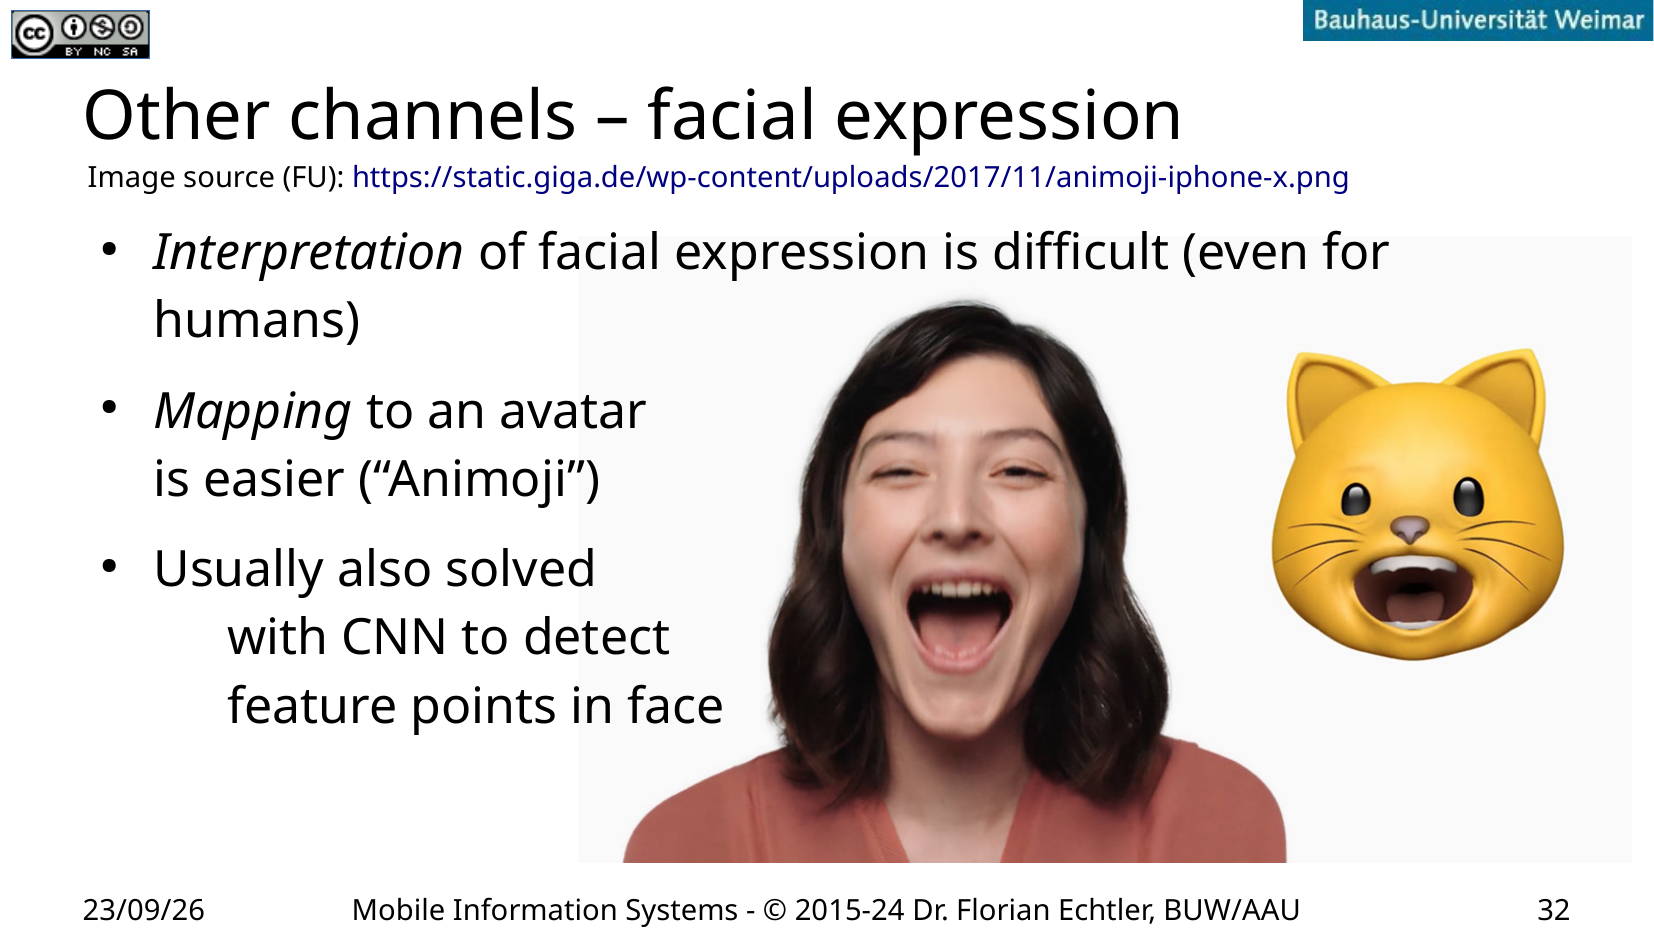

# Other channels – facial expression
Image source (FU): https://static.giga.de/wp-content/uploads/2017/11/animoji-iphone-x.png
Interpretation of facial expression is difficult (even for humans)
Mapping to an avatar													 is easier (“Animoji”)
Usually also solved 														with CNN to detect													feature points in face
Mobile Information Systems - © 2015-24 Dr. Florian Echtler, BUW/AAU
32